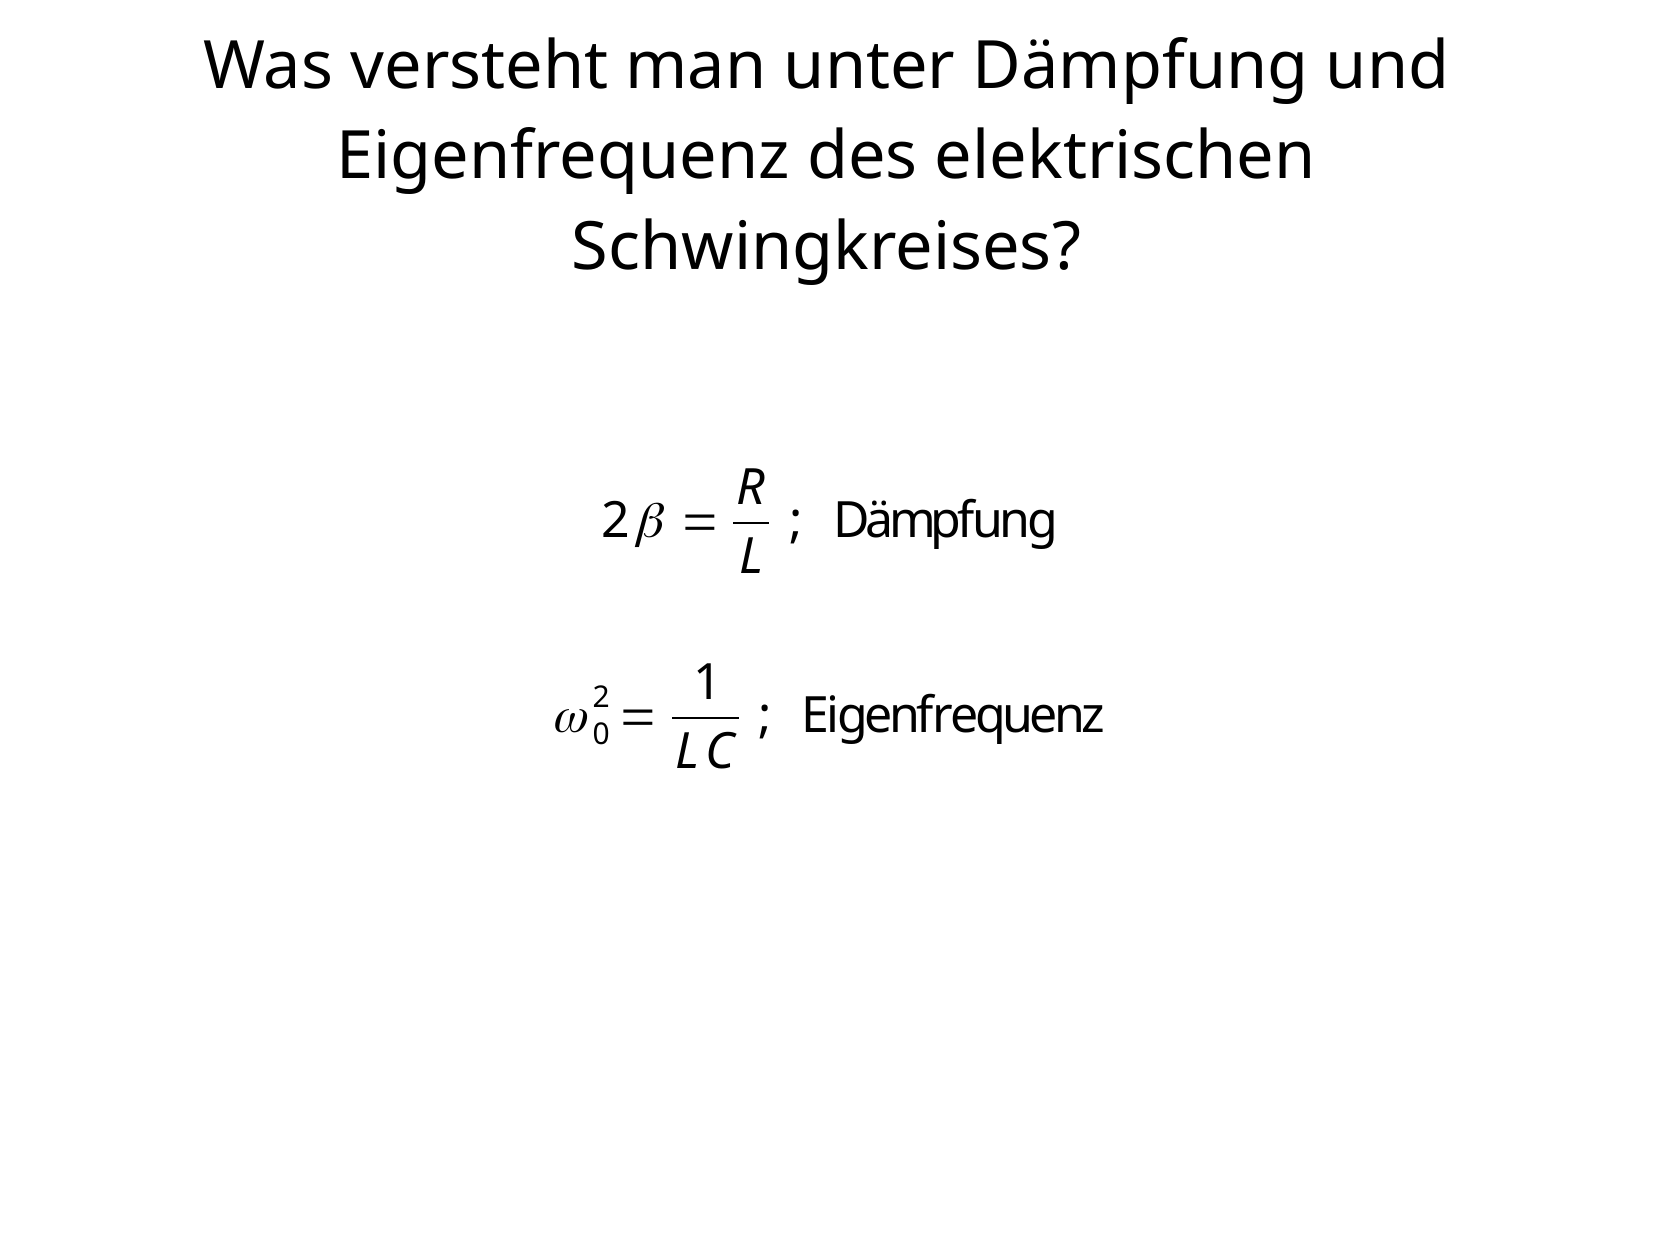

# Was versteht man unter Dämpfung und Eigenfrequenz des elektrischen Schwingkreises?